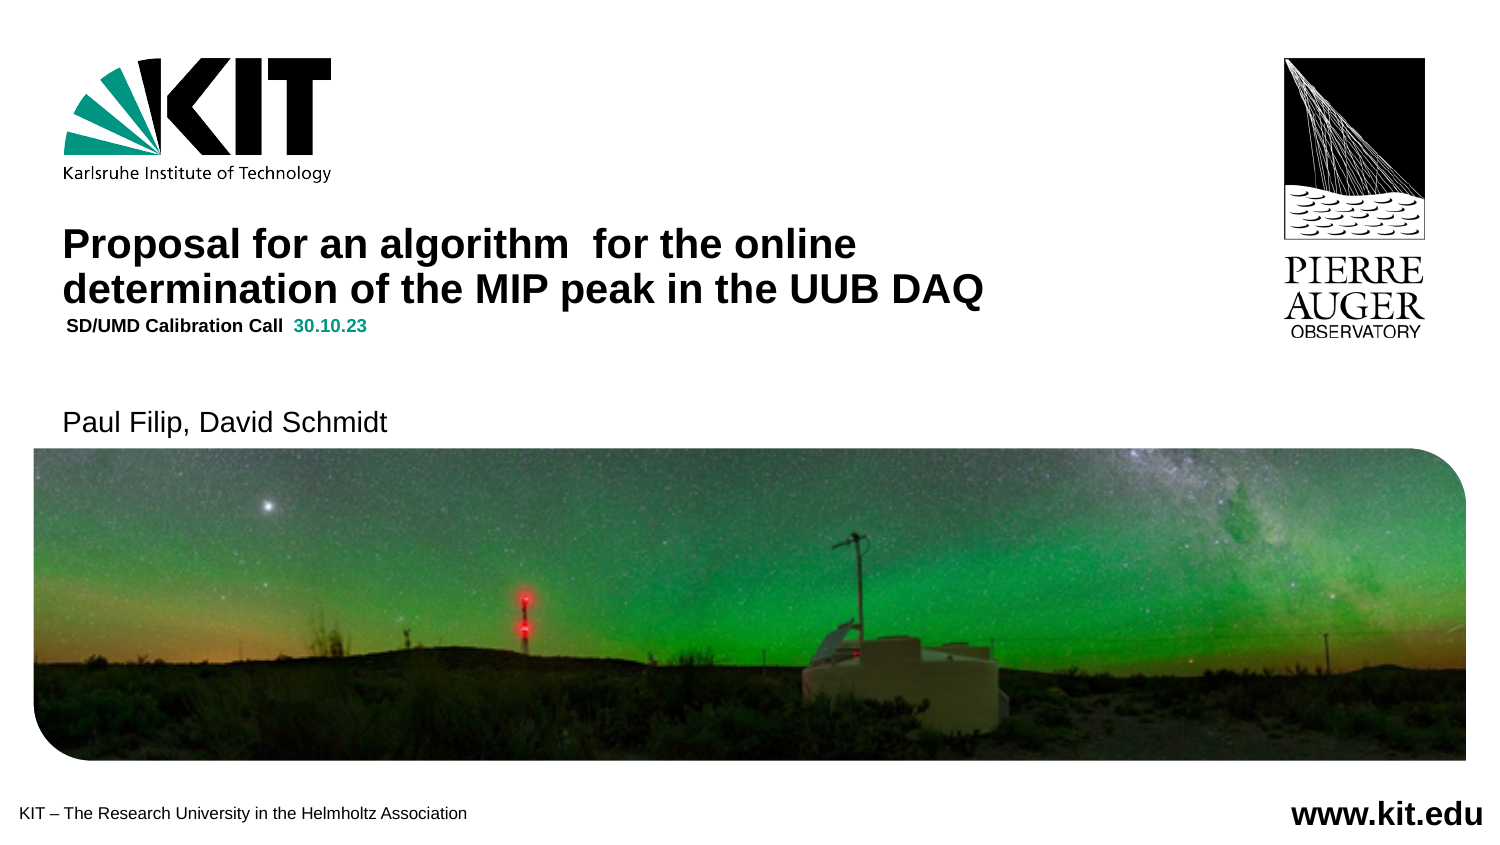

# Proposal for an algorithm for the online determination of the MIP peak in the UUB DAQ
SD/UMD Calibration Call 30.10.23
Paul Filip, David Schmidt